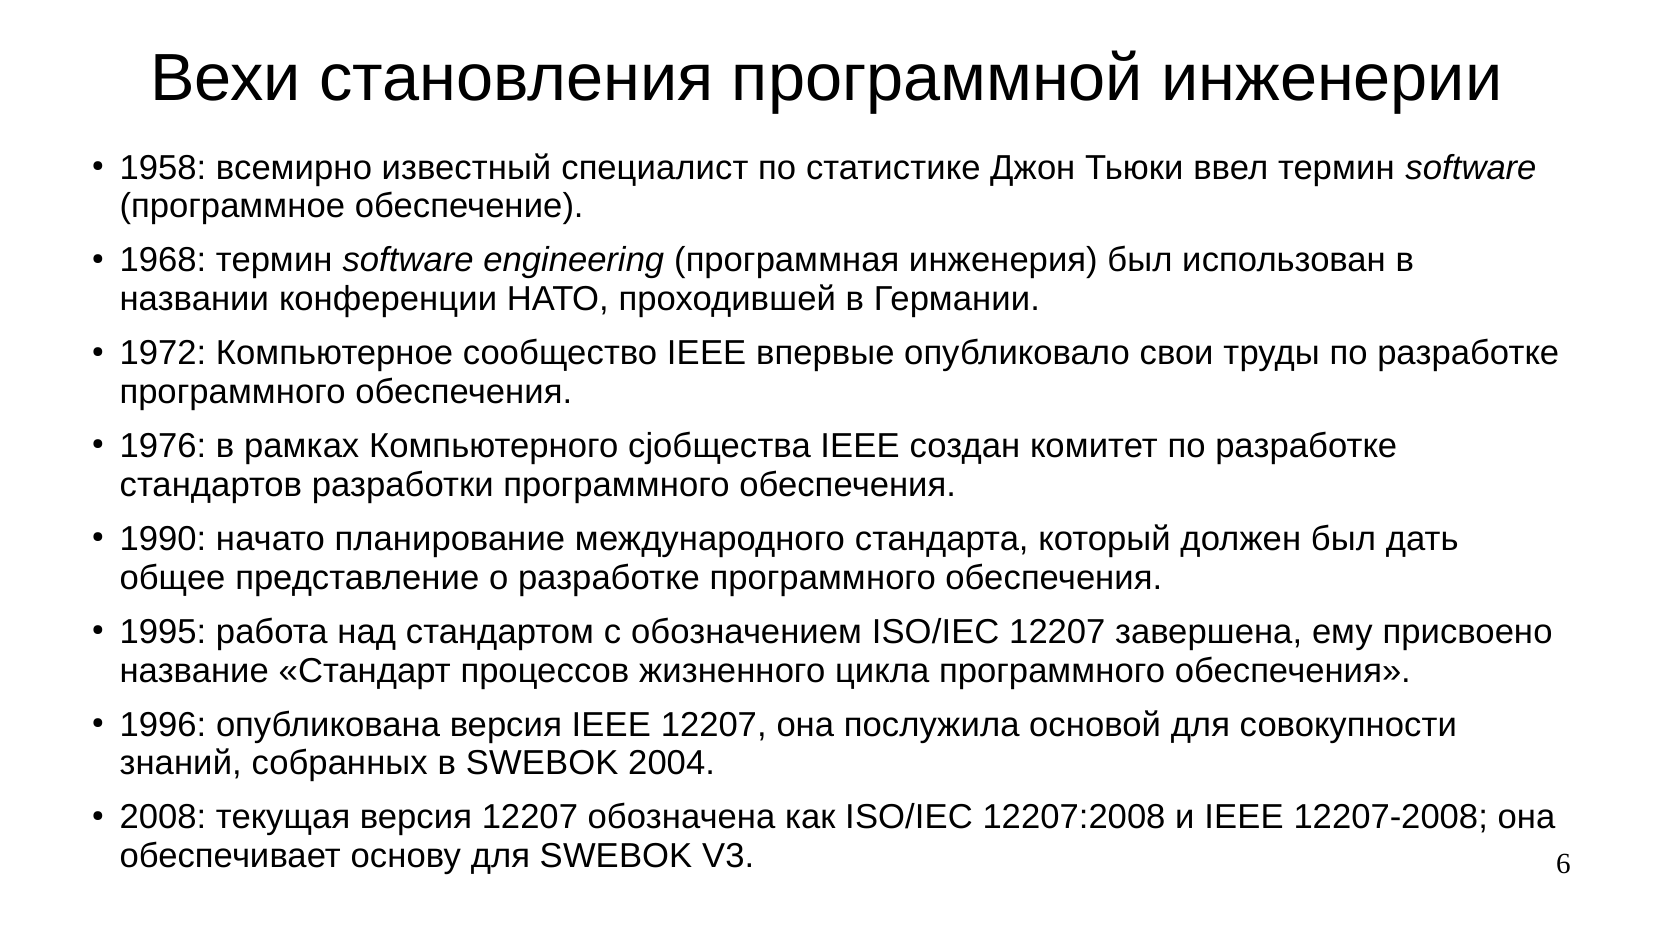

# Вехи становления программной инженерии
1958: всемирно известный специалист по статистике Джон Тьюки ввел термин software (программное обеспечение).
1968: термин software engineering (программная инженерия) был использован в названии конференции НАТО, проходившей в Германии.
1972: Компьютерное сообщество IEEE впервые опубликовало свои труды по разработке программного обеспечения.
1976: в рамках Компьютерного cjобщества IEEE создан комитет по разработке стандартов разработки программного обеспечения.
1990: начато планирование международного стандарта, который должен был дать общее представление о разработке программного обеспечения.
1995: работа над стандартом с обозначением ISO/IEC 12207 завершена, ему присвоено название «Стандарт процессов жизненного цикла программного обеспечения».
1996: опубликована версия IEEE 12207, она послужила основой для совокупности знаний, собранных в SWEBOK 2004.
2008: текущая версия 12207 обозначена как ISO/IEC 12207:2008 и IEEE 12207-2008; она обеспечивает основу для SWEBOK V3.
6